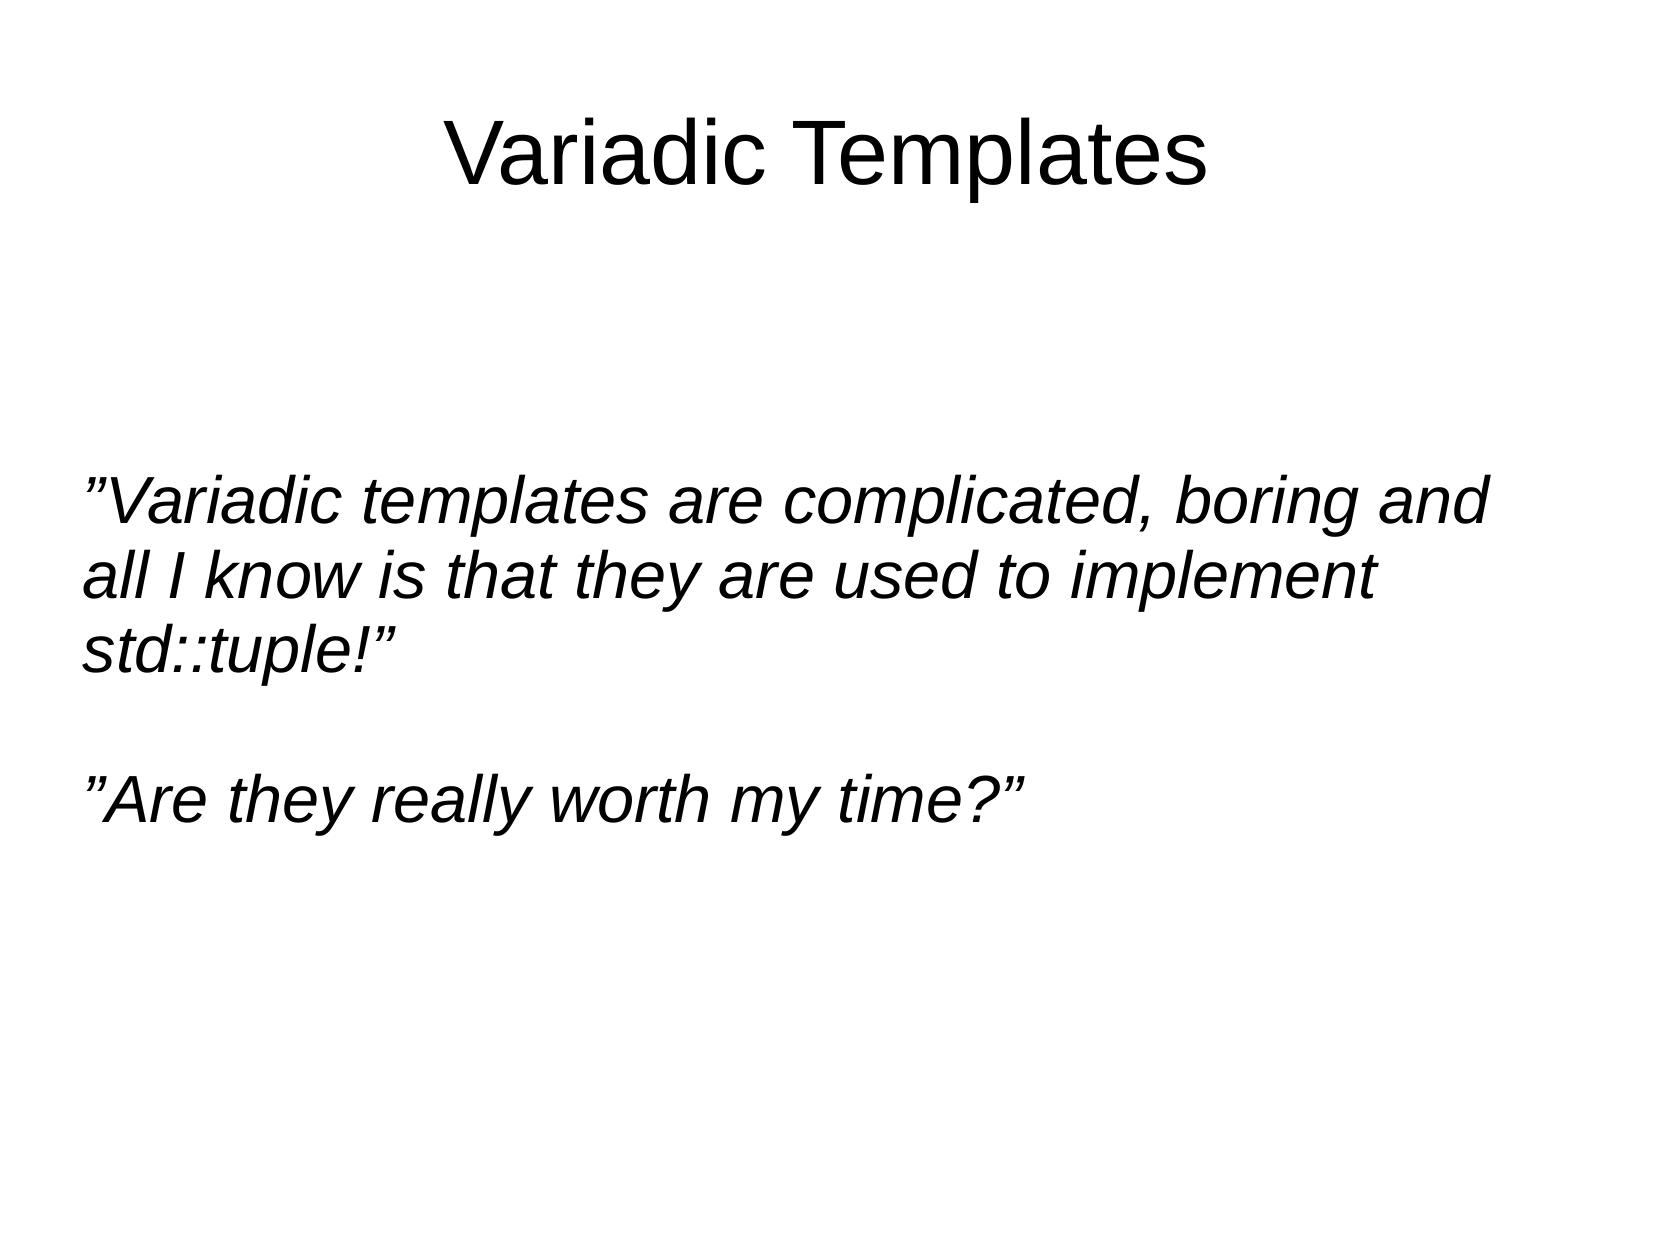

# Variadic Templates
”Variadic templates are complicated, boring and all I know is that they are used to implement std::tuple!”
”Are they really worth my time?”